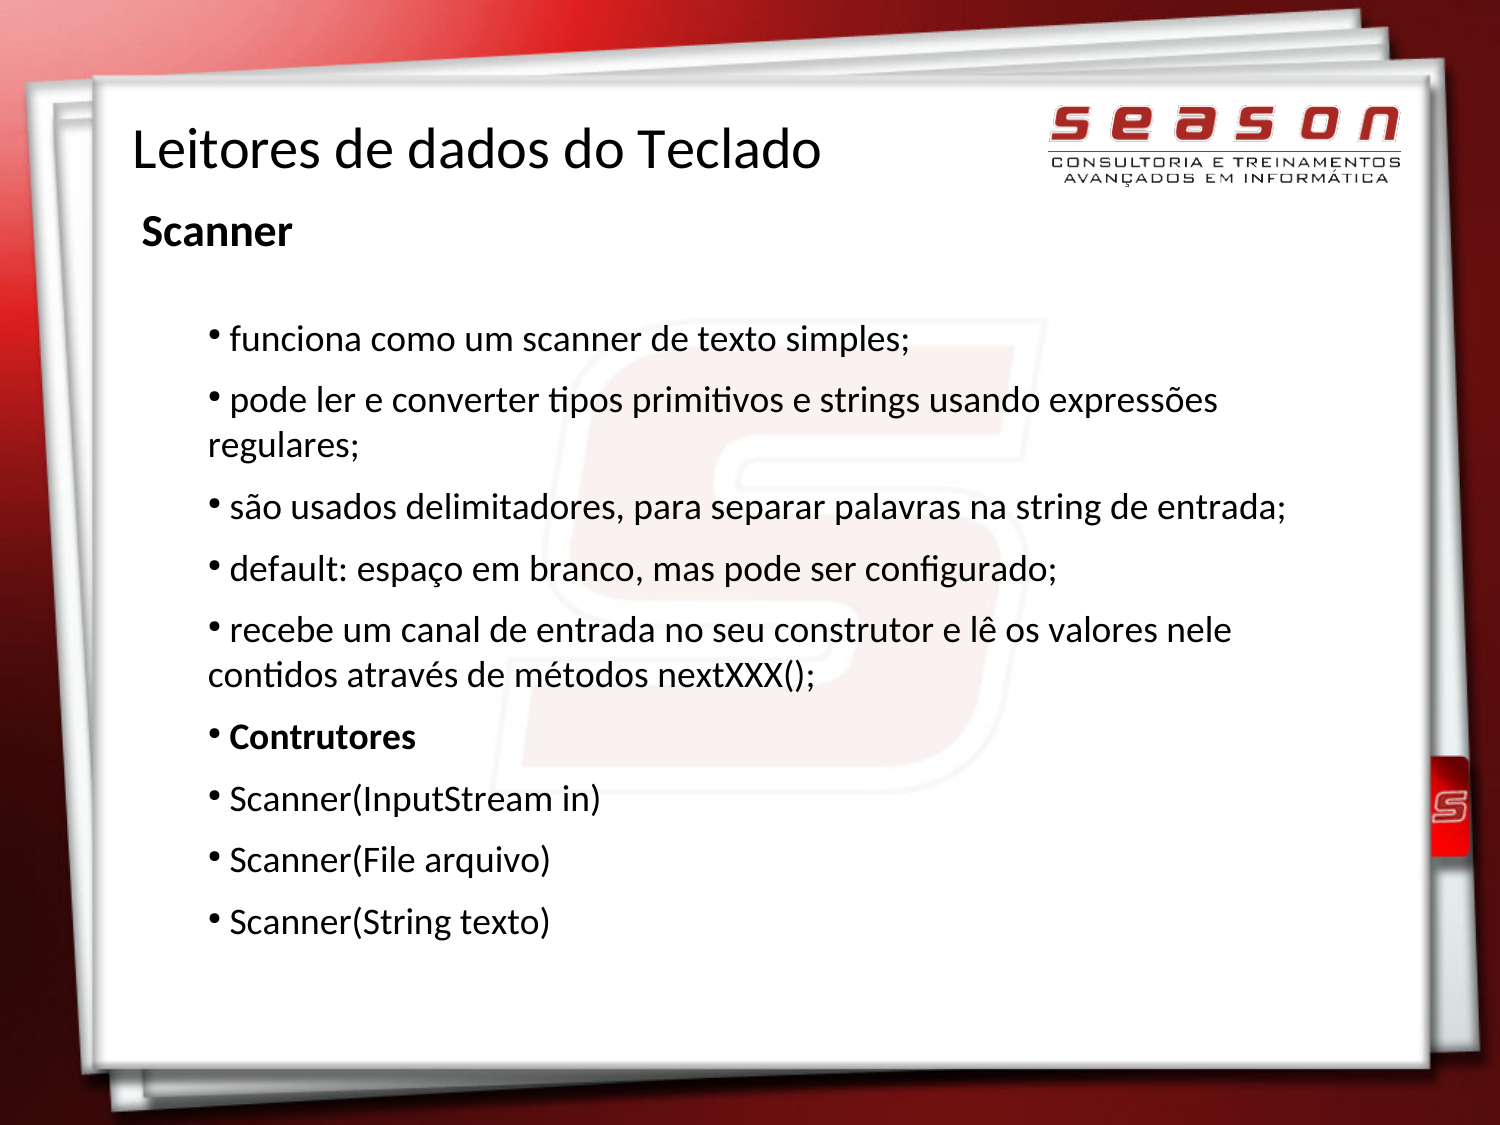

# Leitores de dados do Teclado
Scanner
 funciona como um scanner de texto simples;
 pode ler e converter tipos primitivos e strings usando expressões regulares;
 são usados delimitadores, para separar palavras na string de entrada;
 default: espaço em branco, mas pode ser configurado;
 recebe um canal de entrada no seu construtor e lê os valores nele contidos através de métodos nextXXX();
 Contrutores
 Scanner(InputStream in)
 Scanner(File arquivo)
 Scanner(String texto)